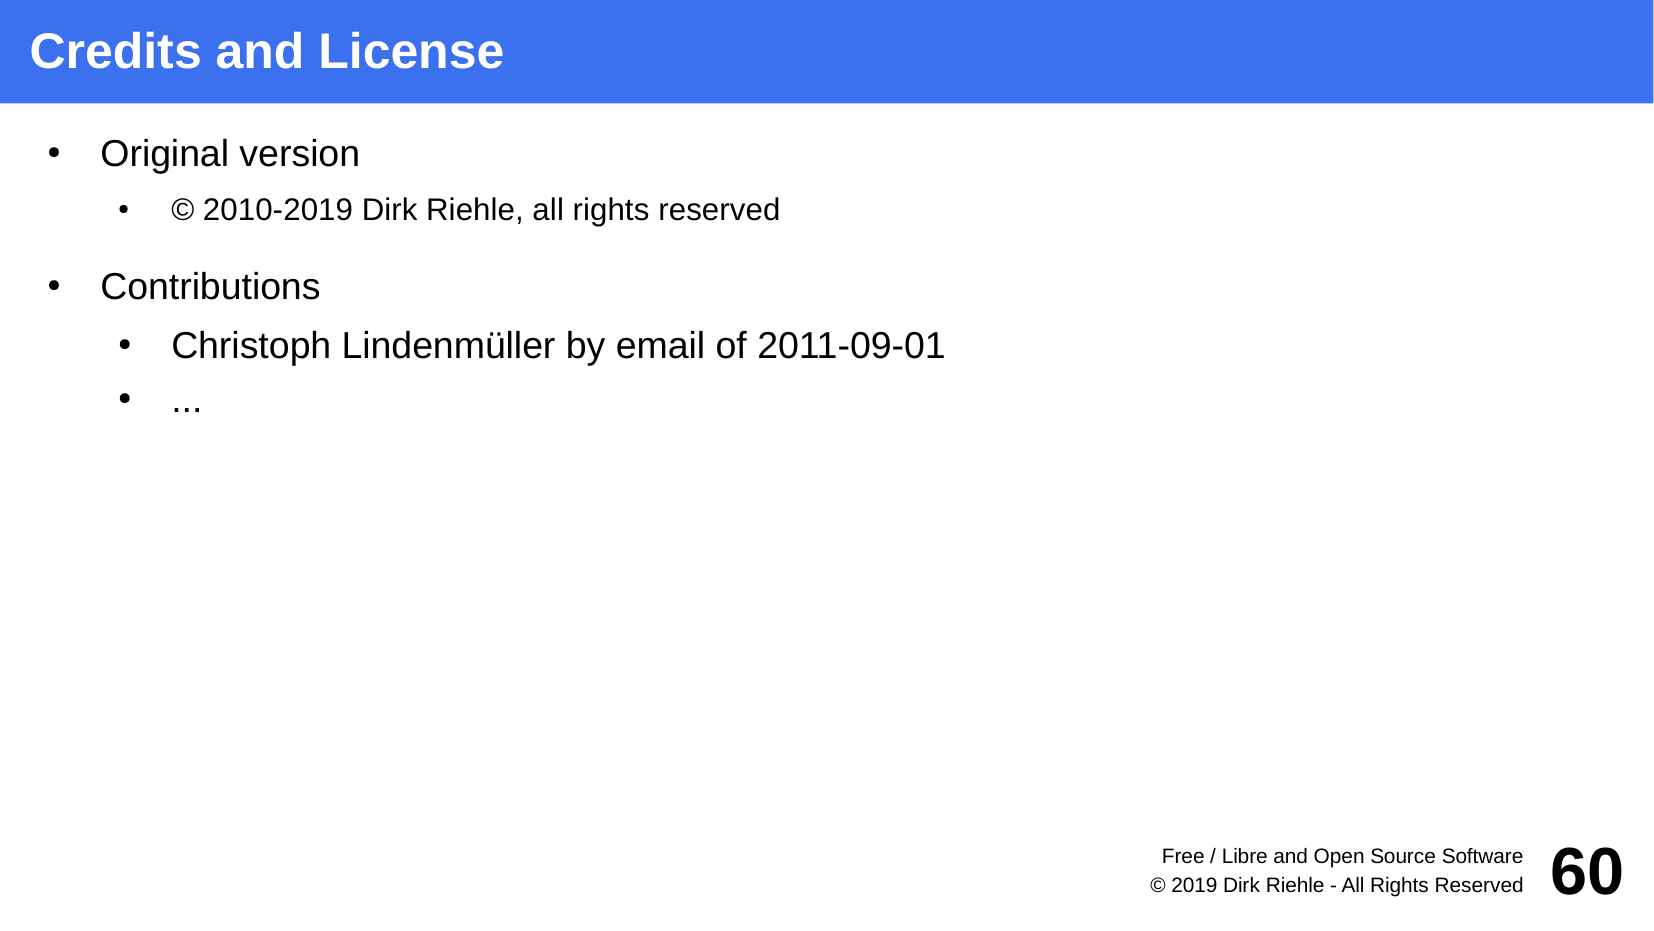

# Credits and License
Original version
© 2010-2019 Dirk Riehle, all rights reserved
Contributions
Christoph Lindenmüller by email of 2011-09-01
...
Free / Libre and Open Source Software
60
© 2019 Dirk Riehle - All Rights Reserved